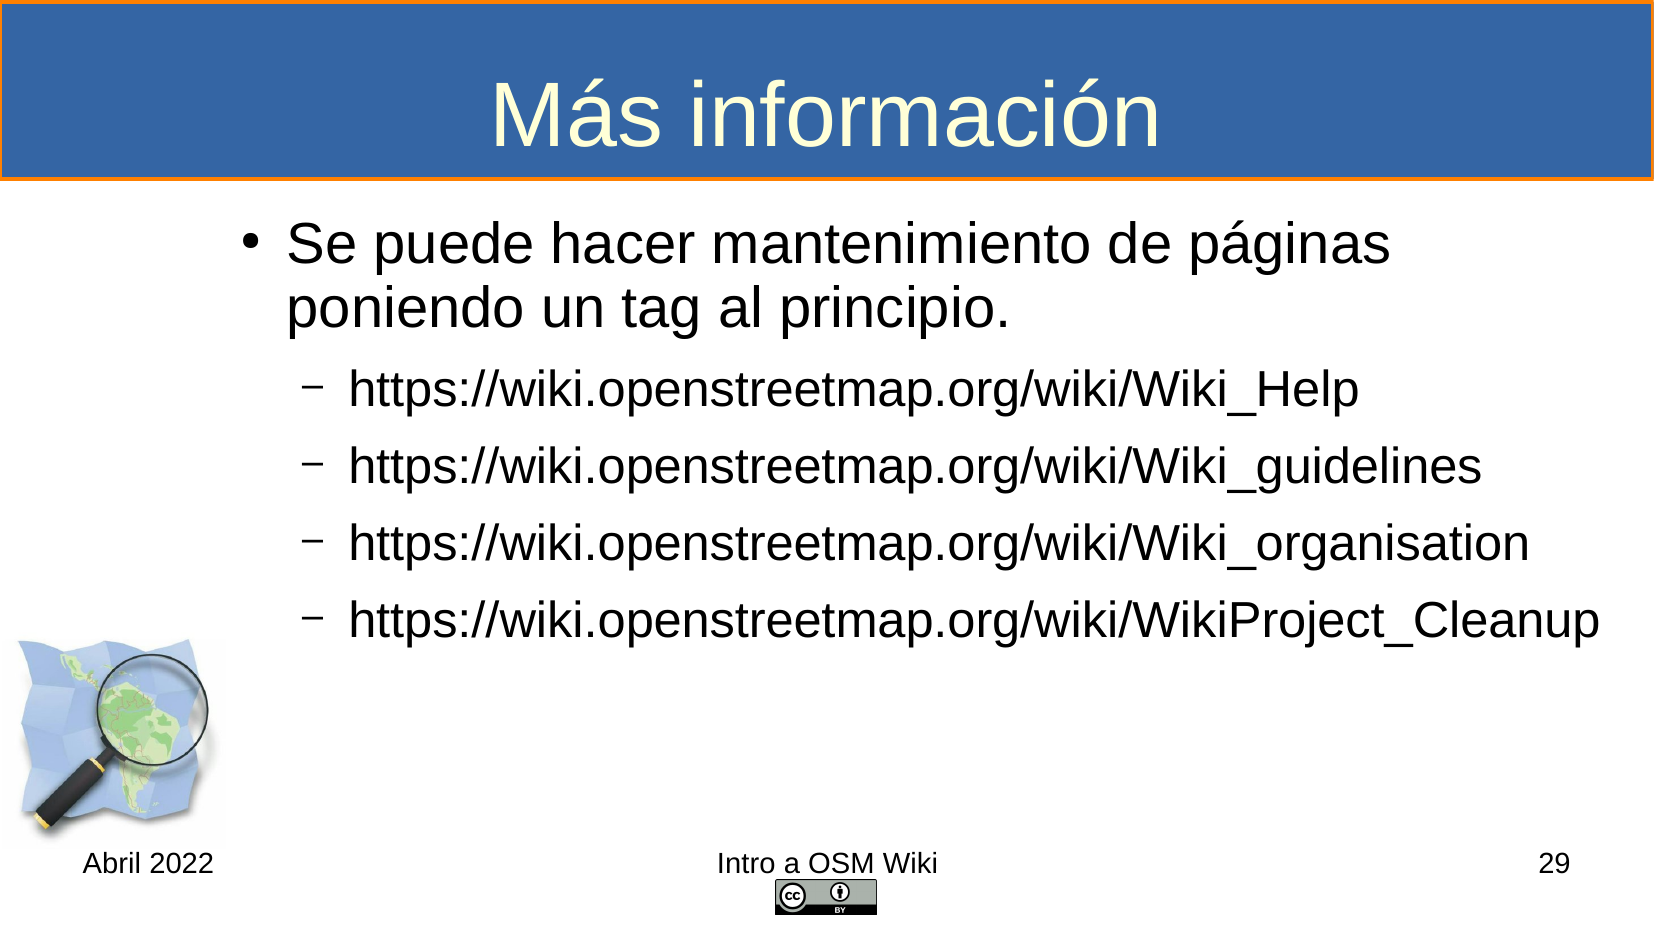

# Más información
Se puede hacer mantenimiento de páginas poniendo un tag al principio.
https://wiki.openstreetmap.org/wiki/Wiki_Help
https://wiki.openstreetmap.org/wiki/Wiki_guidelines
https://wiki.openstreetmap.org/wiki/Wiki_organisation
https://wiki.openstreetmap.org/wiki/WikiProject_Cleanup
Abril 2022
Intro a OSM Wiki
29